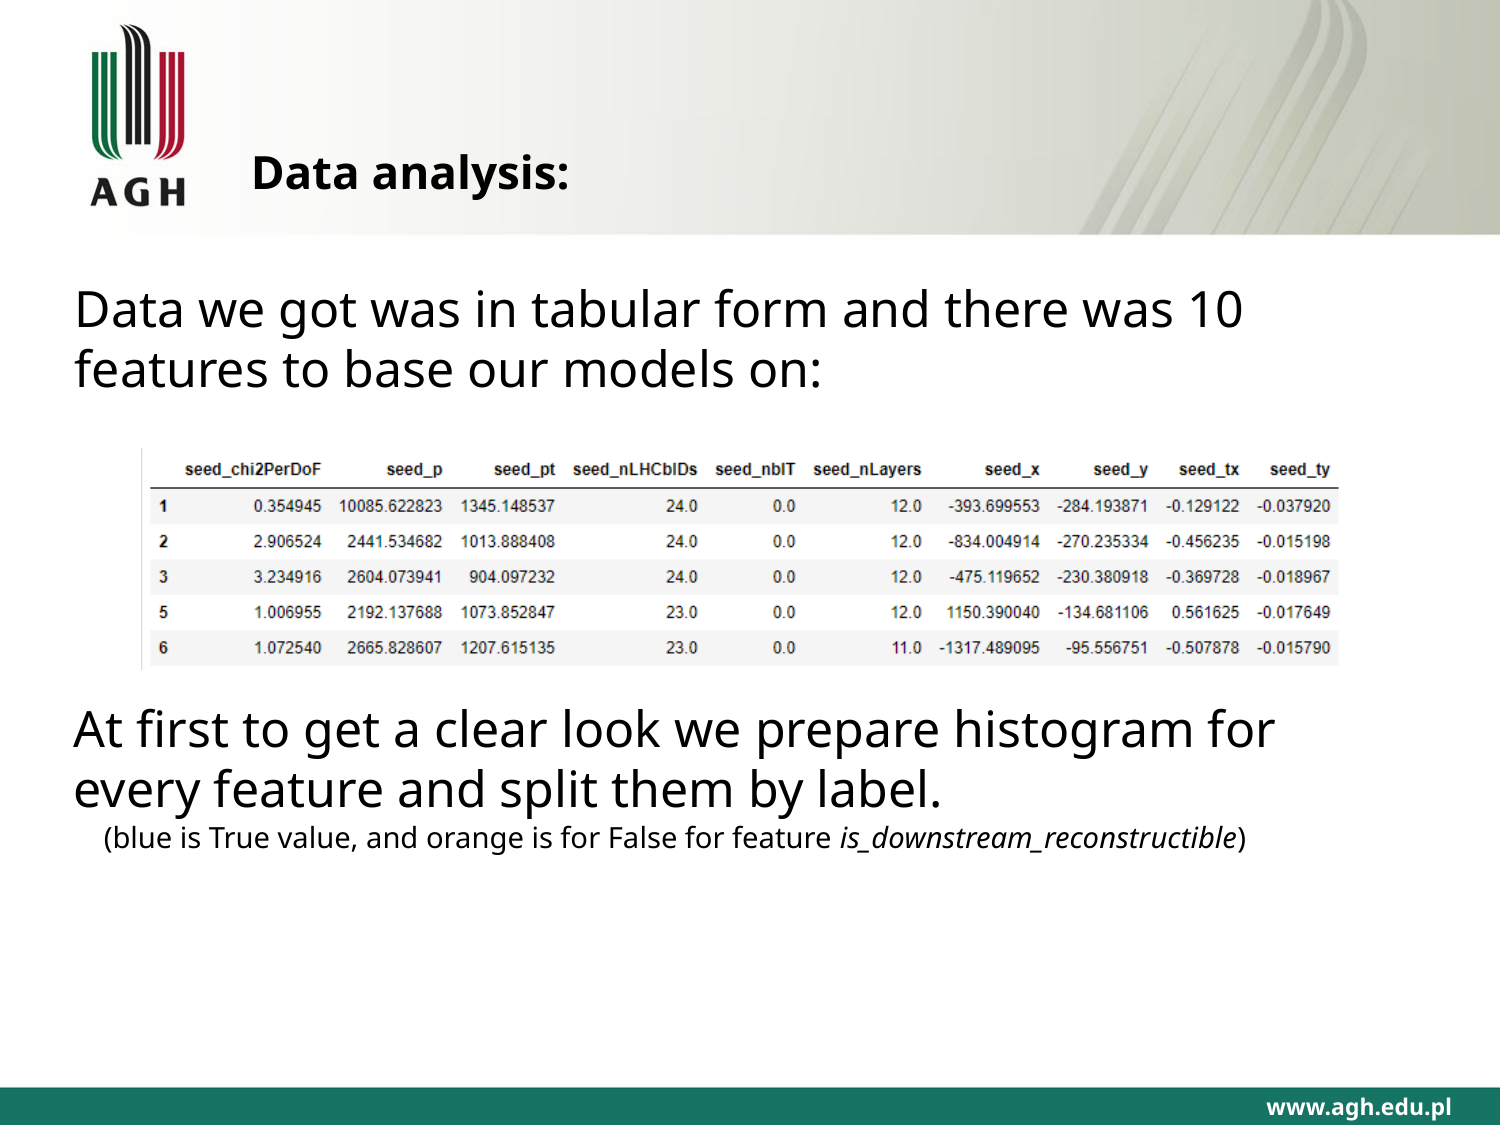

Data analysis:
Data we got was in tabular form and there was 10 features to base our models on:
At first to get a clear look we prepare histogram for every feature and split them by label.
 (blue is True value, and orange is for False for feature is_downstream_reconstructible)
www.agh.edu.pl